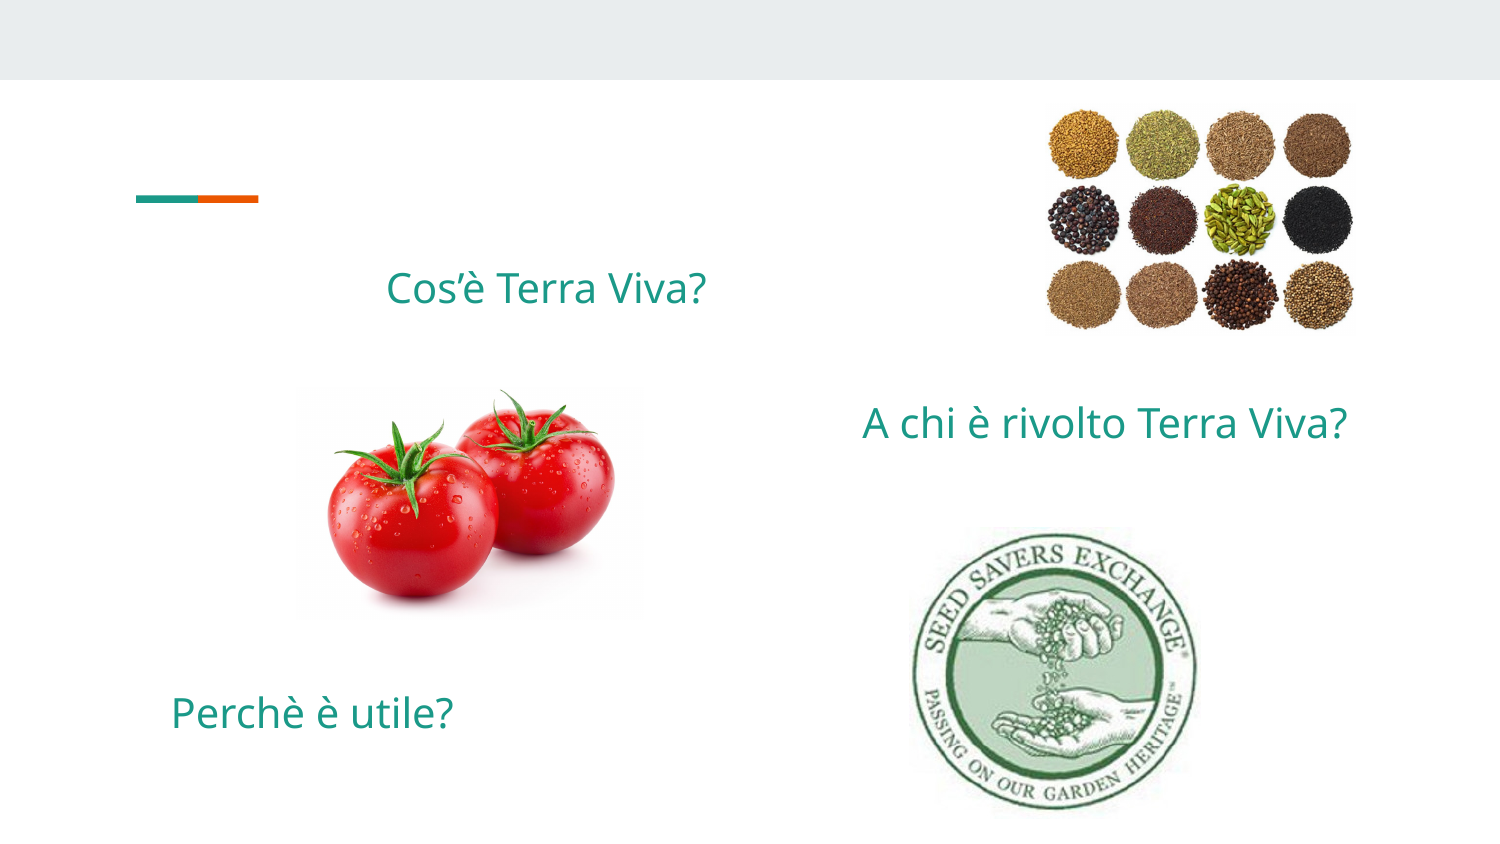

# Cos’è Terra Viva?
A chi è rivolto Terra Viva?
Perchè è utile?